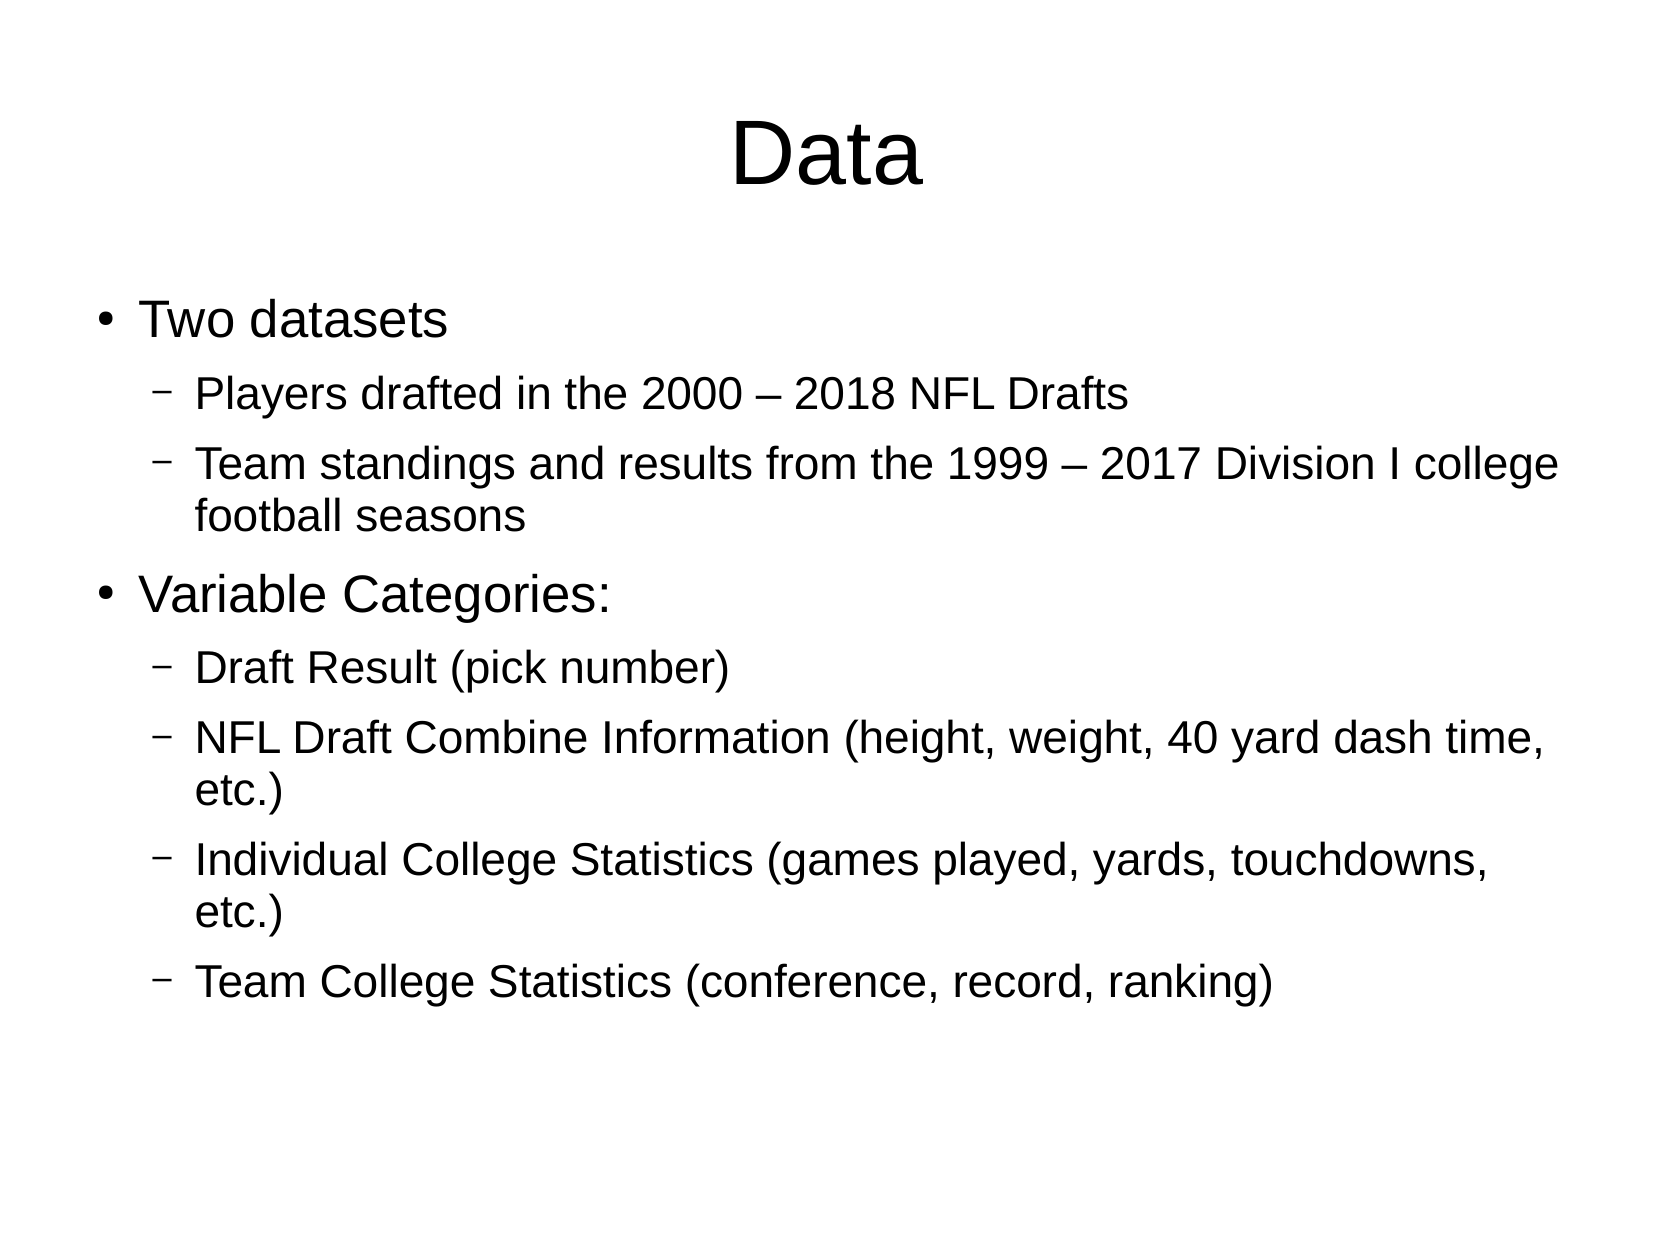

# Data
Two datasets
Players drafted in the 2000 – 2018 NFL Drafts
Team standings and results from the 1999 – 2017 Division I college football seasons
Variable Categories:
Draft Result (pick number)
NFL Draft Combine Information (height, weight, 40 yard dash time, etc.)
Individual College Statistics (games played, yards, touchdowns, etc.)
Team College Statistics (conference, record, ranking)